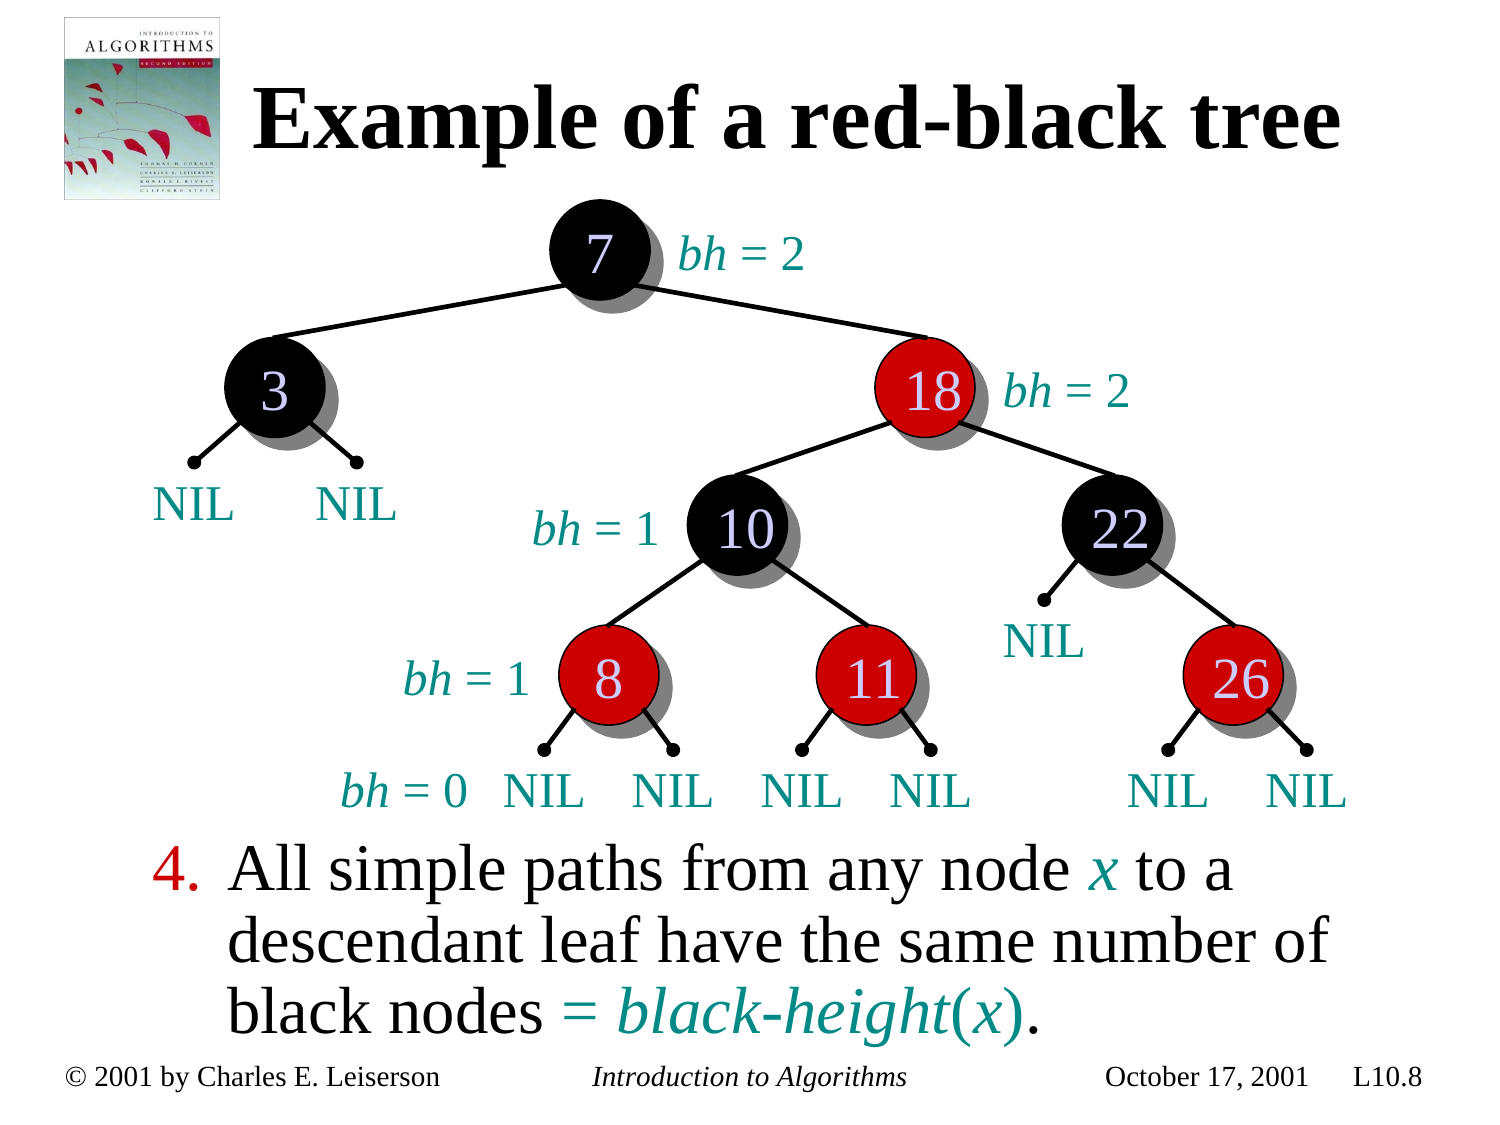

# Example of a red-black tree
7
bh = 2
3
18
bh = 2
NIL
NIL
10
22
bh = 1
NIL
8
11
26
bh = 1
bh = 0
NIL
NIL
NIL
NIL
NIL
NIL
All simple paths from any node x to a descendant leaf have the same number of black nodes = black-height(x).
Introduction to Algorithms
October 17, 2001 L10.